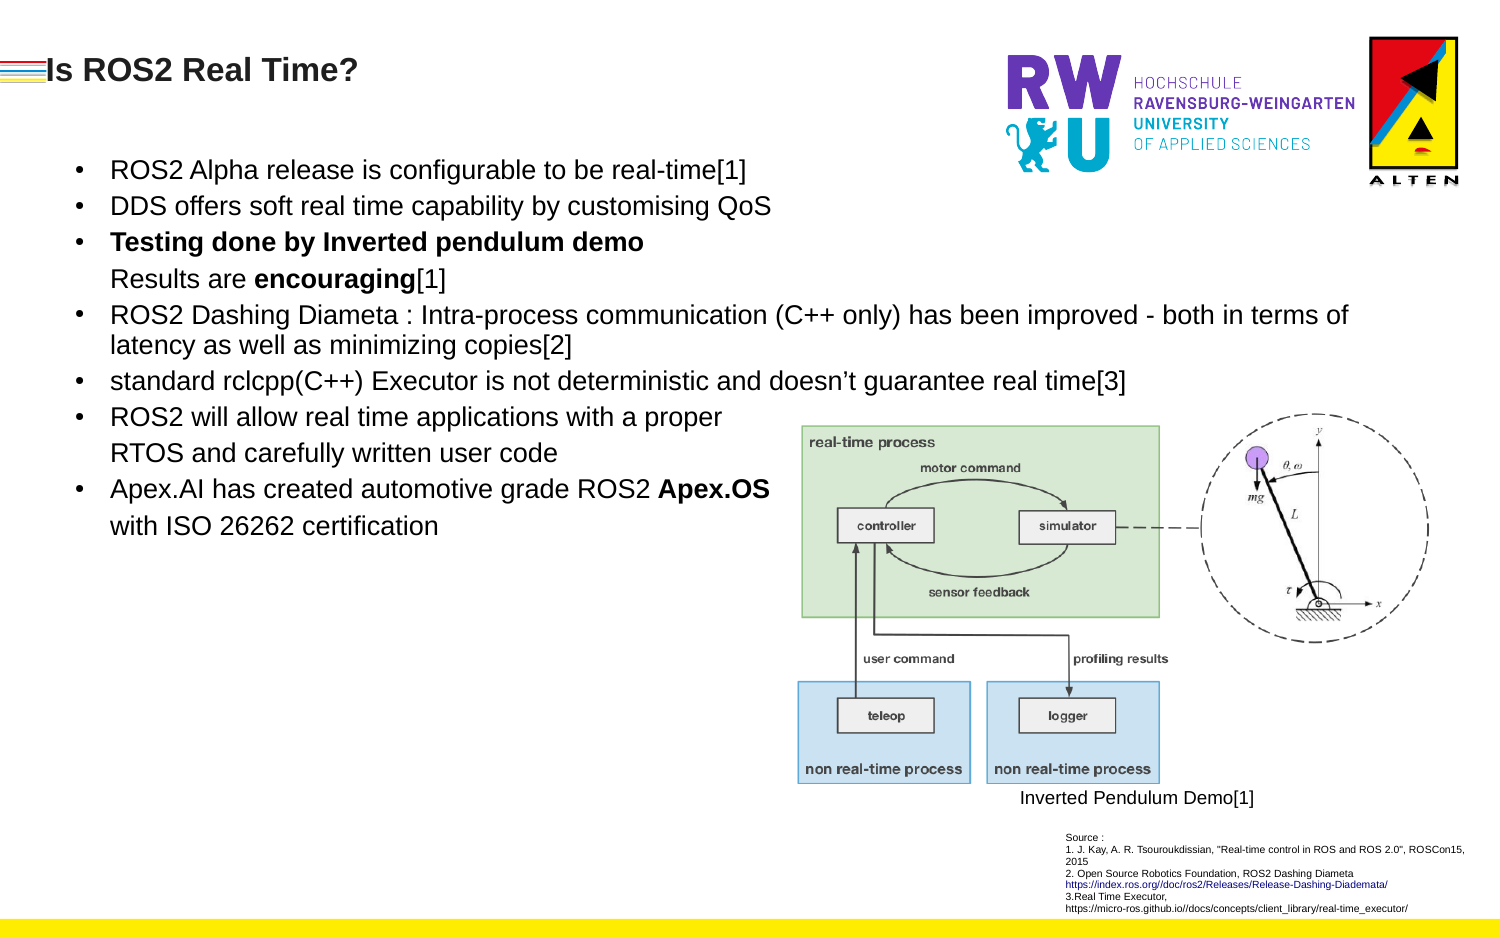

# Is ROS2 Real Time?
ROS2 Alpha release is configurable to be real-time[1]
DDS offers soft real time capability by customising QoS
Testing done by Inverted pendulum demo
Results are encouraging[1]
ROS2 Dashing Diameta : Intra-process communication (C++ only) has been improved - both in terms of latency as well as minimizing copies[2]
standard rclcpp(C++) Executor is not deterministic and doesn’t guarantee real time[3]
ROS2 will allow real time applications with a proper
RTOS and carefully written user code
Apex.AI has created automotive grade ROS2 Apex.OS
with ISO 26262 certification
Inverted Pendulum Demo[1]
Source :
1. J. Kay, A. R. Tsouroukdissian, "Real-time control in ROS and ROS 2.0", ROSCon15, 2015
2. Open Source Robotics Foundation, ROS2 Dashing Diameta https://index.ros.org//doc/ros2/Releases/Release-Dashing-Diademata/
3.Real Time Executor,
https://micro-ros.github.io//docs/concepts/client_library/real-time_executor/